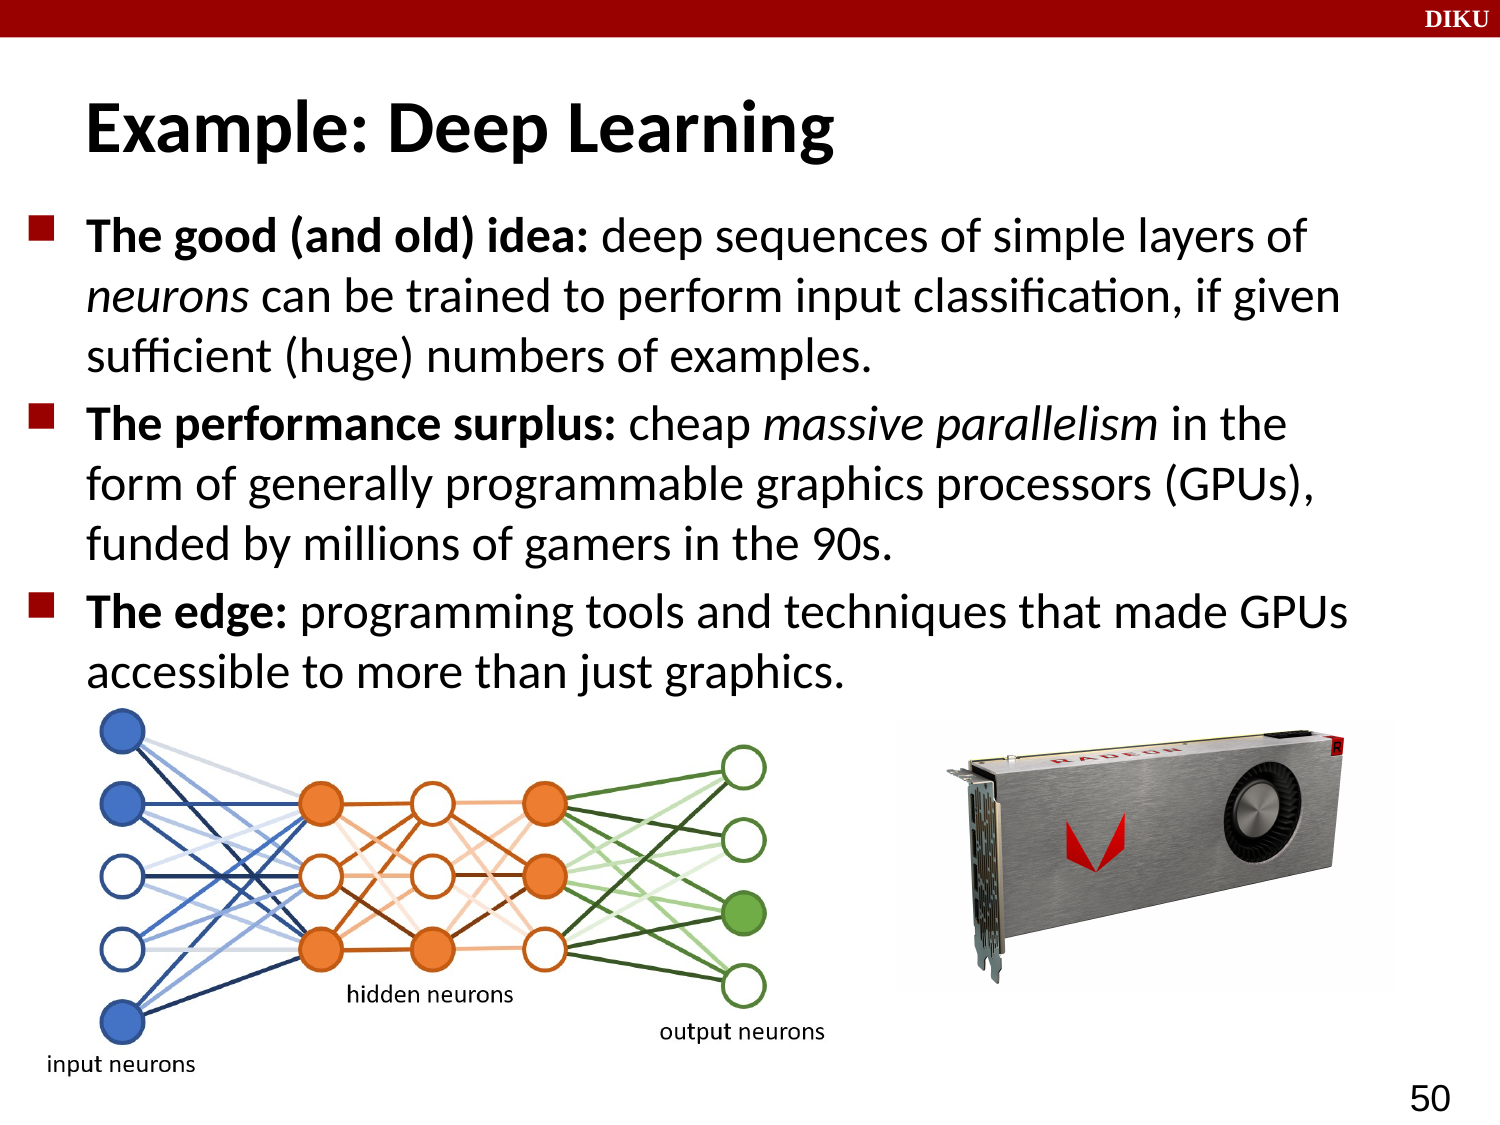

Example: Deep Learning
The good (and old) idea: deep sequences of simple layers of neurons can be trained to perform input classification, if given sufficient (huge) numbers of examples.
The performance surplus: cheap massive parallelism in the form of generally programmable graphics processors (GPUs), funded by millions of gamers in the 90s.
The edge: programming tools and techniques that made GPUs accessible to more than just graphics.